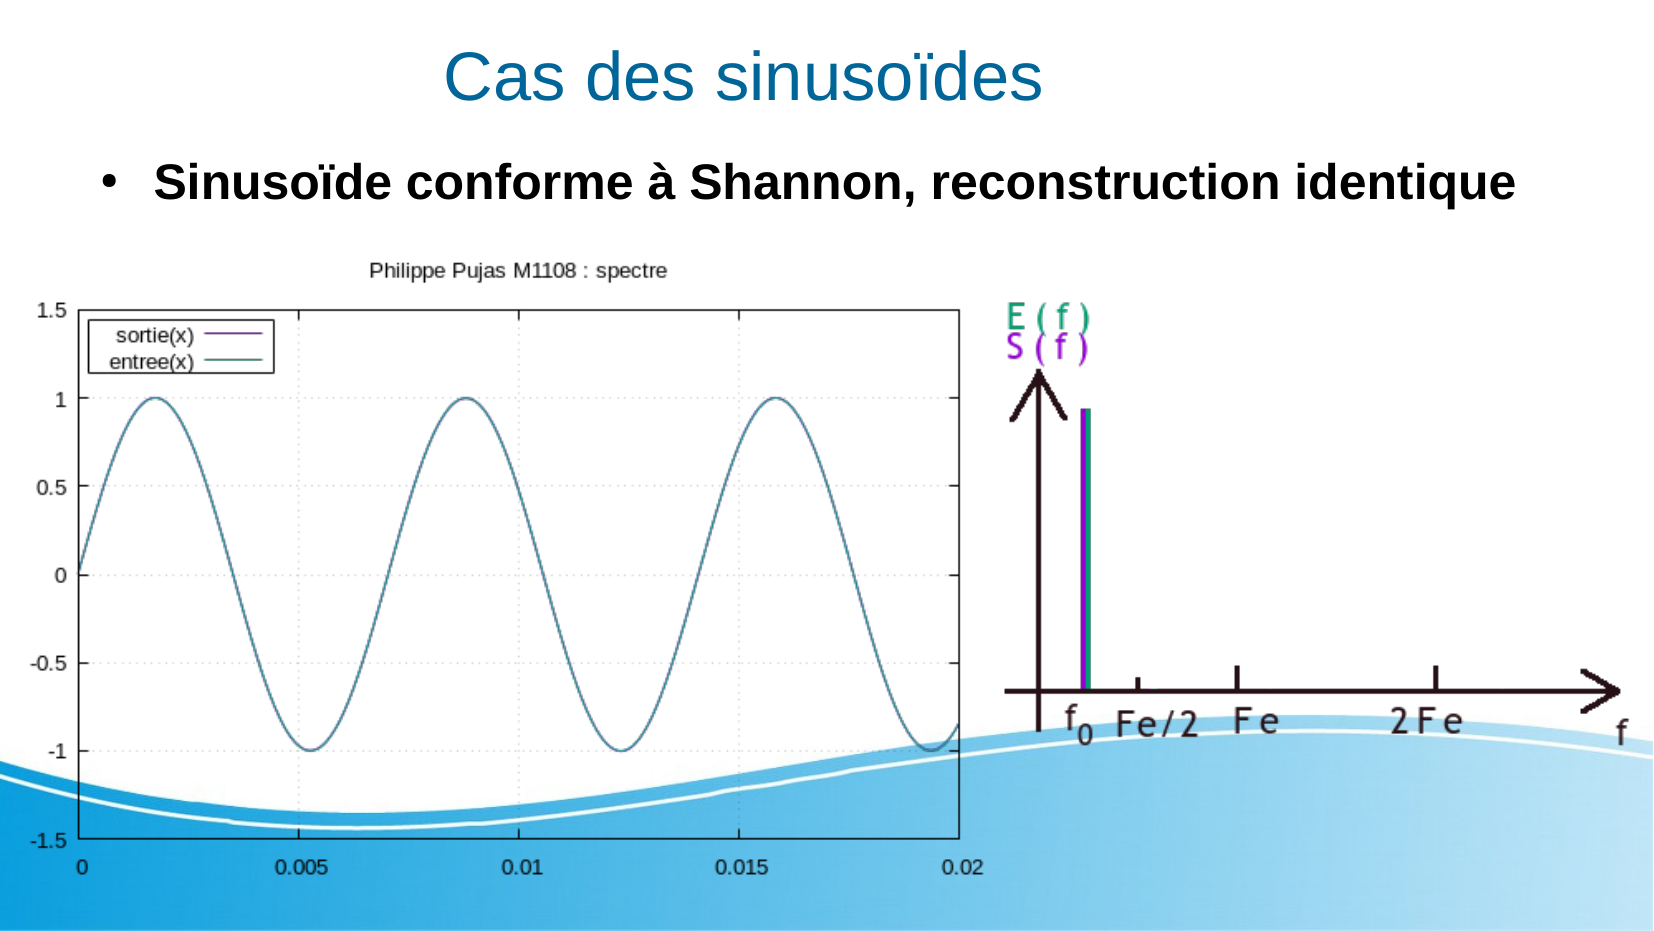

# Cas des sinusoïdes
Sinusoïde conforme à Shannon, reconstruction identique